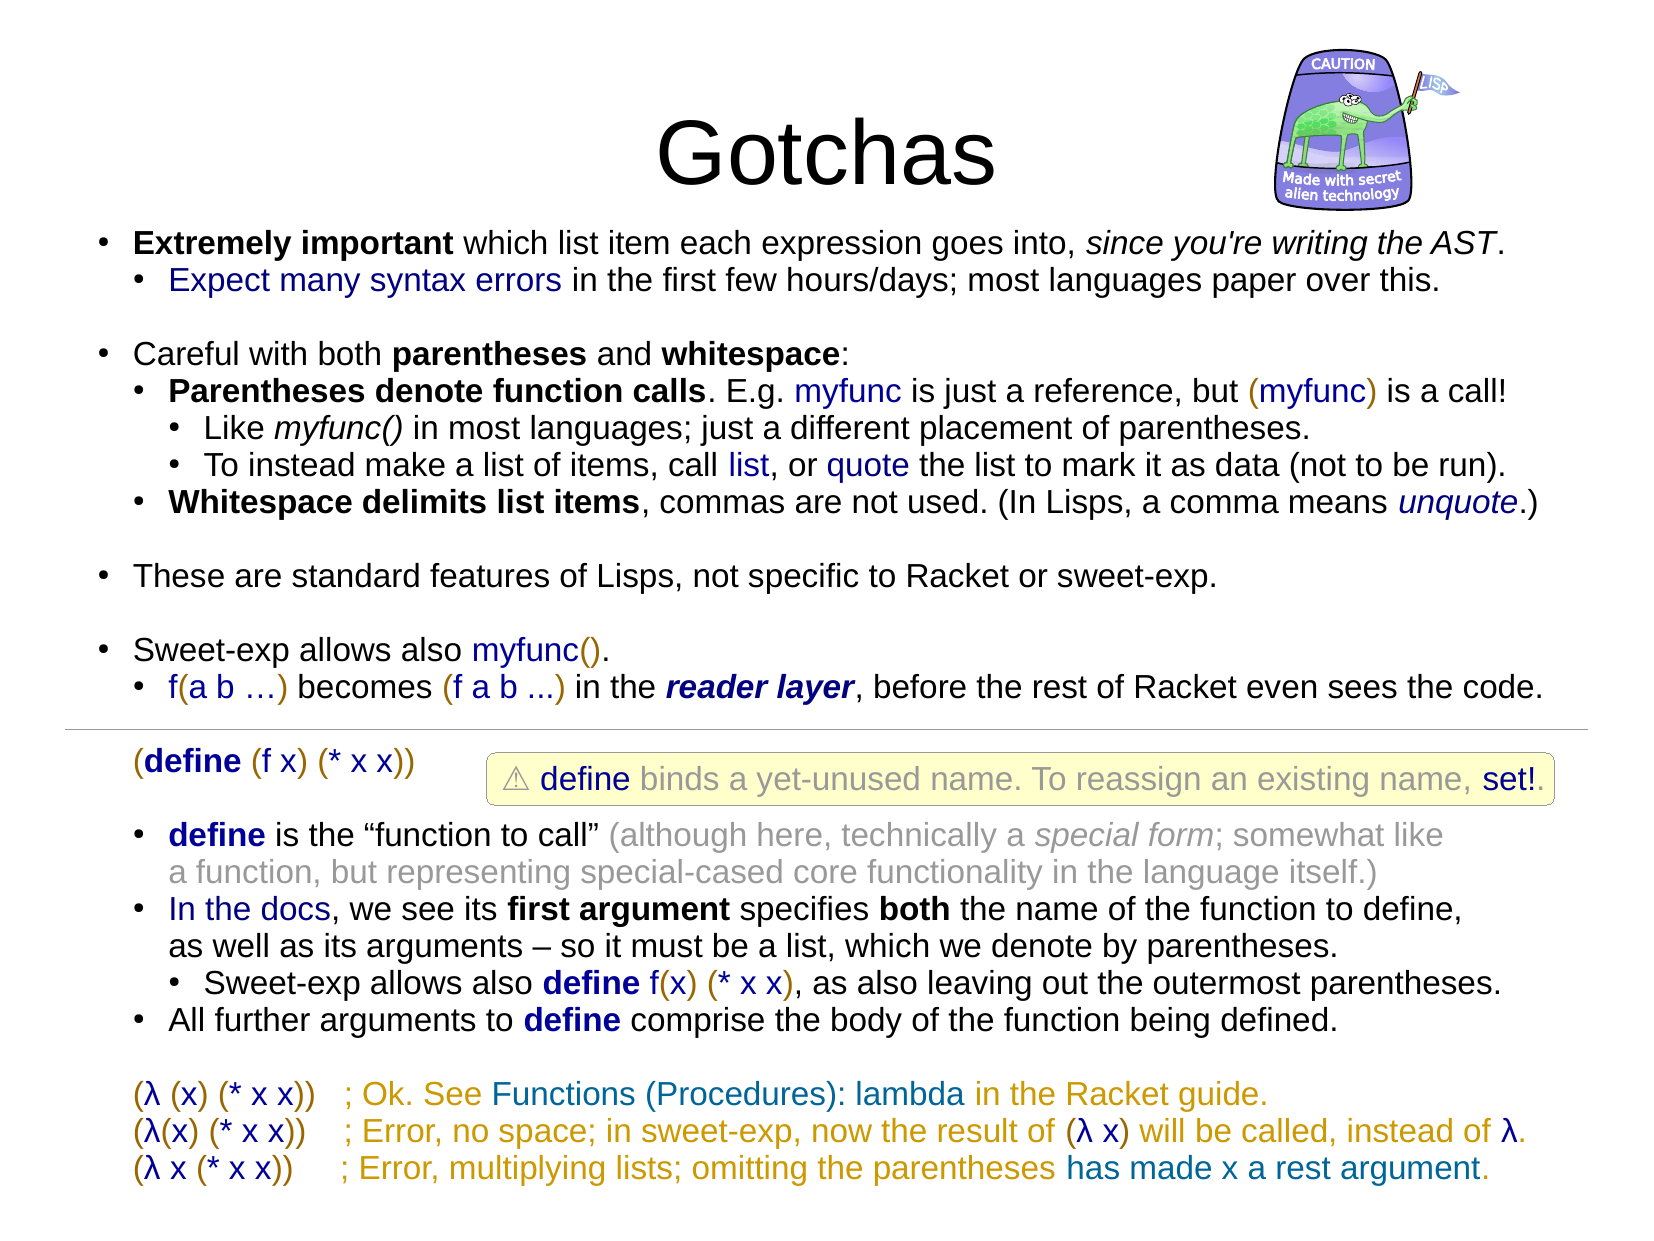

# Gotchas
Extremely important which list item each expression goes into, since you're writing the AST.
Expect many syntax errors in the first few hours/days; most languages paper over this.
Careful with both parentheses and whitespace:
Parentheses denote function calls. E.g. myfunc is just a reference, but (myfunc) is a call!
Like myfunc() in most languages; just a different placement of parentheses.
To instead make a list of items, call list, or quote the list to mark it as data (not to be run).
Whitespace delimits list items, commas are not used. (In Lisps, a comma means unquote.)
These are standard features of Lisps, not specific to Racket or sweet-exp.
Sweet-exp allows also myfunc().
f(a b …) becomes (f a b ...) in the reader layer, before the rest of Racket even sees the code.
(define (f x) (* x x))
define is the “function to call” (although here, technically a special form; somewhat like
a function, but representing special-cased core functionality in the language itself.)
In the docs, we see its first argument specifies both the name of the function to define,
as well as its arguments – so it must be a list, which we denote by parentheses.
Sweet-exp allows also define f(x) (* x x), as also leaving out the outermost parentheses.
All further arguments to define comprise the body of the function being defined.
(λ (x) (* x x)) ; Ok. See Functions (Procedures): lambda in the Racket guide.
(λ(x) (* x x)) ; Error, no space; in sweet-exp, now the result of (λ x) will be called, instead of λ.
(λ x (* x x)) ; Error, multiplying lists; omitting the parentheses has made x a rest argument.
⚠ define binds a yet-unused name. To reassign an existing name, set!.